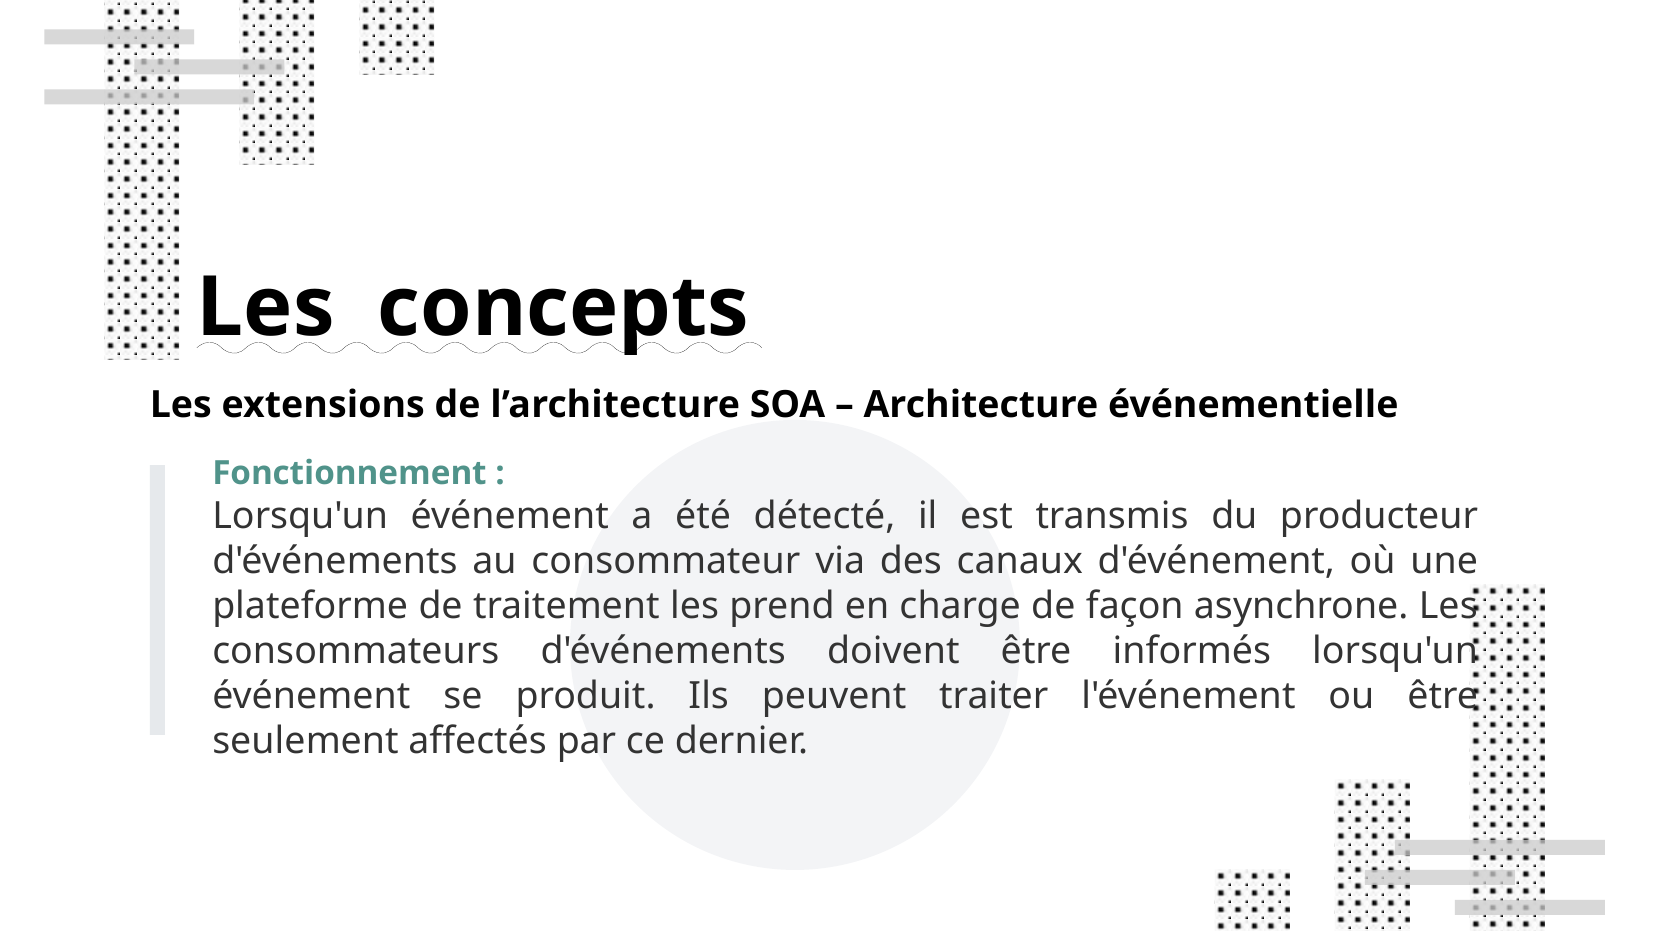

Les concepts
Les extensions de l’architecture SOA – Architecture événementielle
Fonctionnement :
Lorsqu'un événement a été détecté, il est transmis du producteur d'événements au consommateur via des canaux d'événement, où une plateforme de traitement les prend en charge de façon asynchrone. Les consommateurs d'événements doivent être informés lorsqu'un événement se produit. Ils peuvent traiter l'événement ou être seulement affectés par ce dernier.